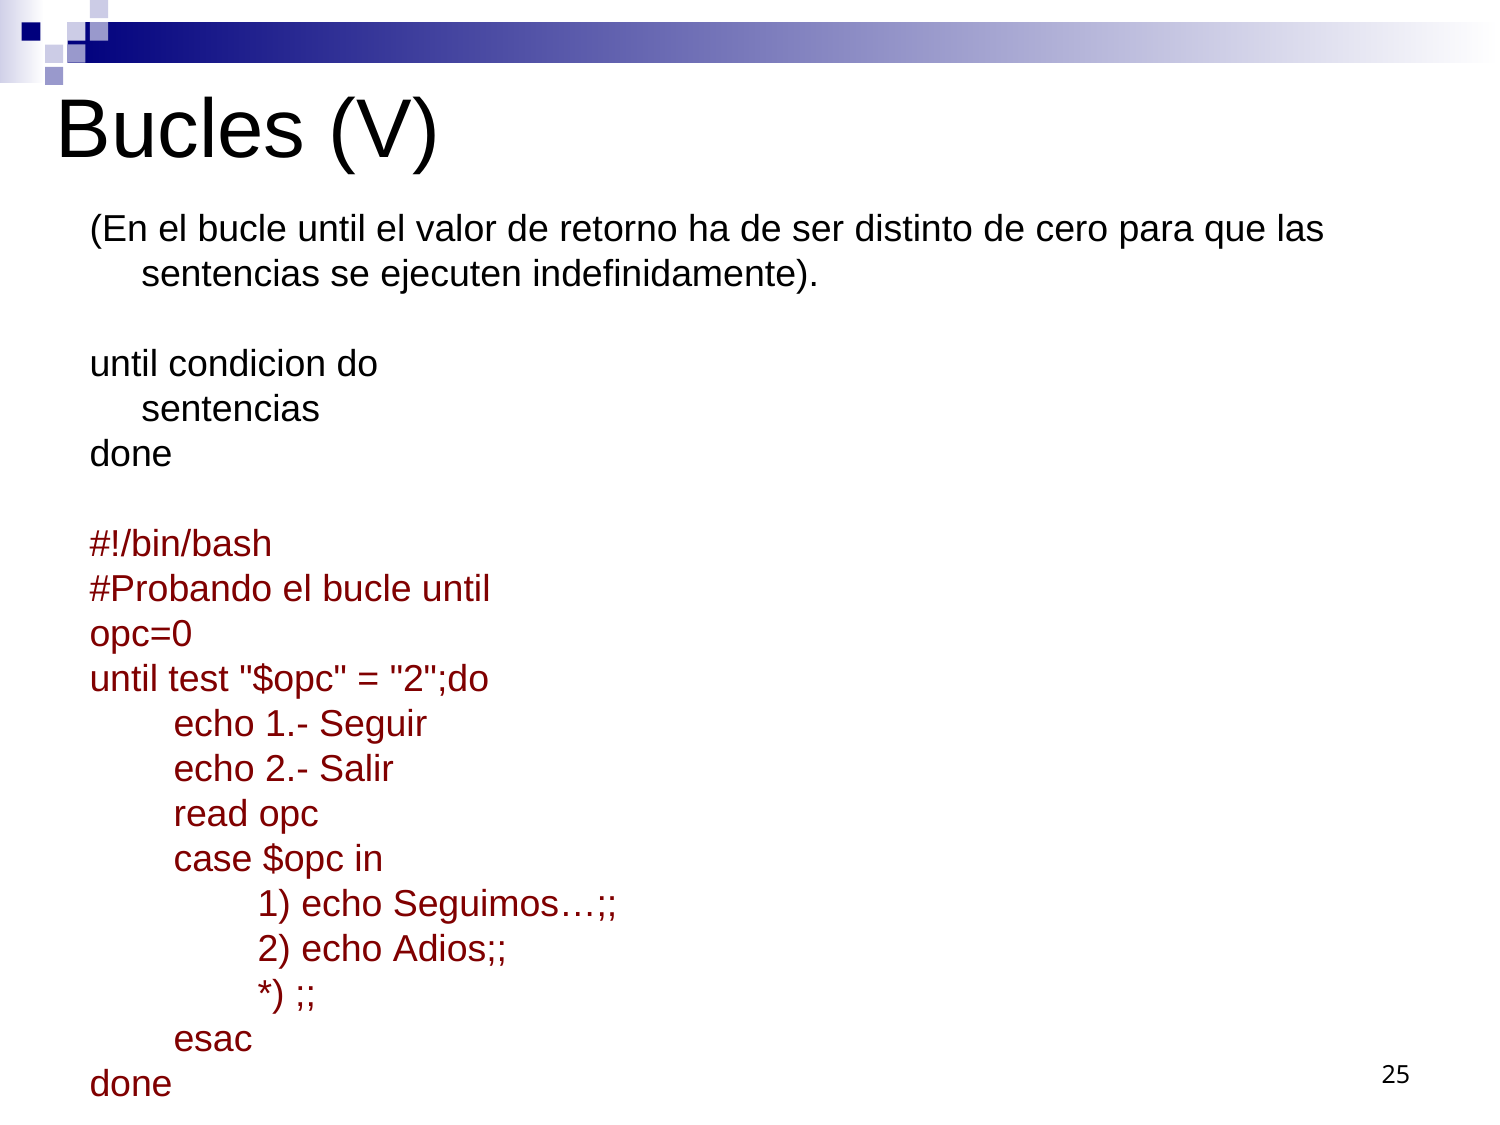

Bucles (V)
(En el bucle until el valor de retorno ha de ser distinto de cero para que las sentencias se ejecuten indefinidamente).
until condicion do
	sentencias
done
#!/bin/bash
#Probando el bucle until
opc=0
until test "$opc" = "2";do
 echo 1.- Seguir
 echo 2.- Salir
 read opc
 case $opc in
 1) echo Seguimos…;;
 2) echo Adios;;
 *) ;;
 esac
done